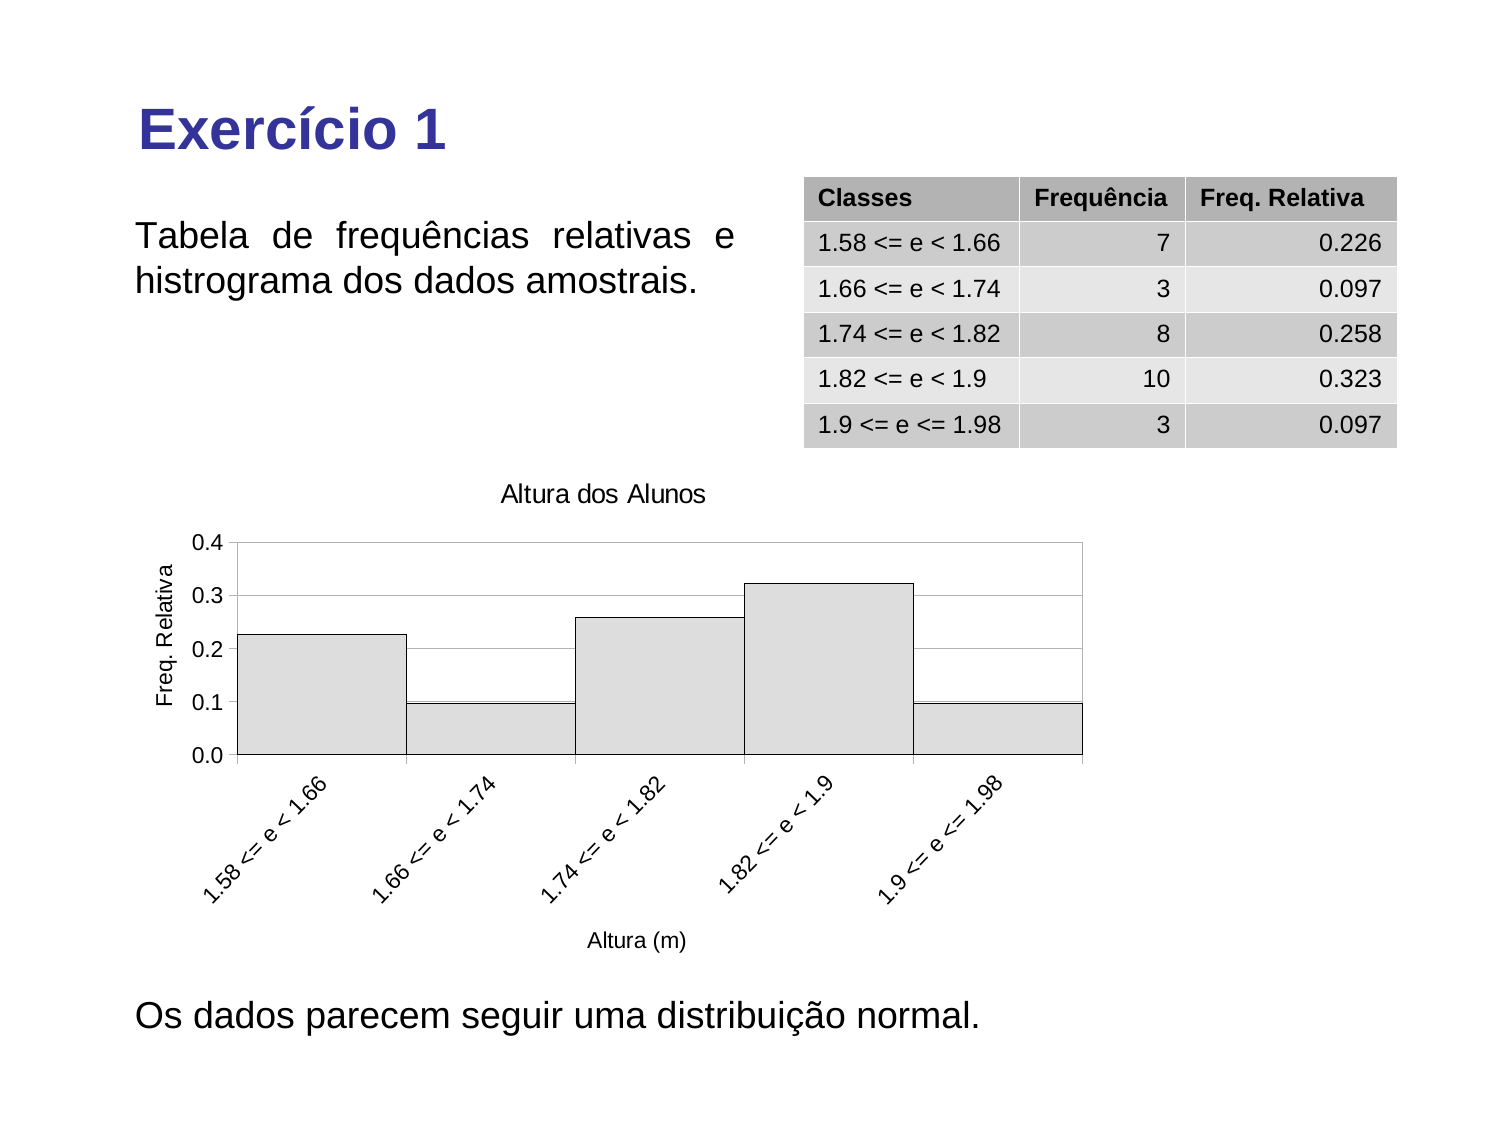

Exercício 1
| Classes | Frequência | Freq. Relativa |
| --- | --- | --- |
| 1.58 <= e < 1.66 | 7 | 0.226 |
| 1.66 <= e < 1.74 | 3 | 0.097 |
| 1.74 <= e < 1.82 | 8 | 0.258 |
| 1.82 <= e < 1.9 | 10 | 0.323 |
| 1.9 <= e <= 1.98 | 3 | 0.097 |
Tabela de frequências relativas e histrograma dos dados amostrais.
### Chart: Altura dos Alunos
| Category | Freq. Relativa |
|---|---|
| 1.58 <= e < 1.66 | 0.225806451612903 |
| 1.66 <= e < 1.74 | 0.0967741935483871 |
| 1.74 <= e < 1.82 | 0.258064516129032 |
| 1.82 <= e < 1.9 | 0.32258064516129 |
| 1.9 <= e <= 1.98 | 0.0967741935483871 |Os dados parecem seguir uma distribuição normal.